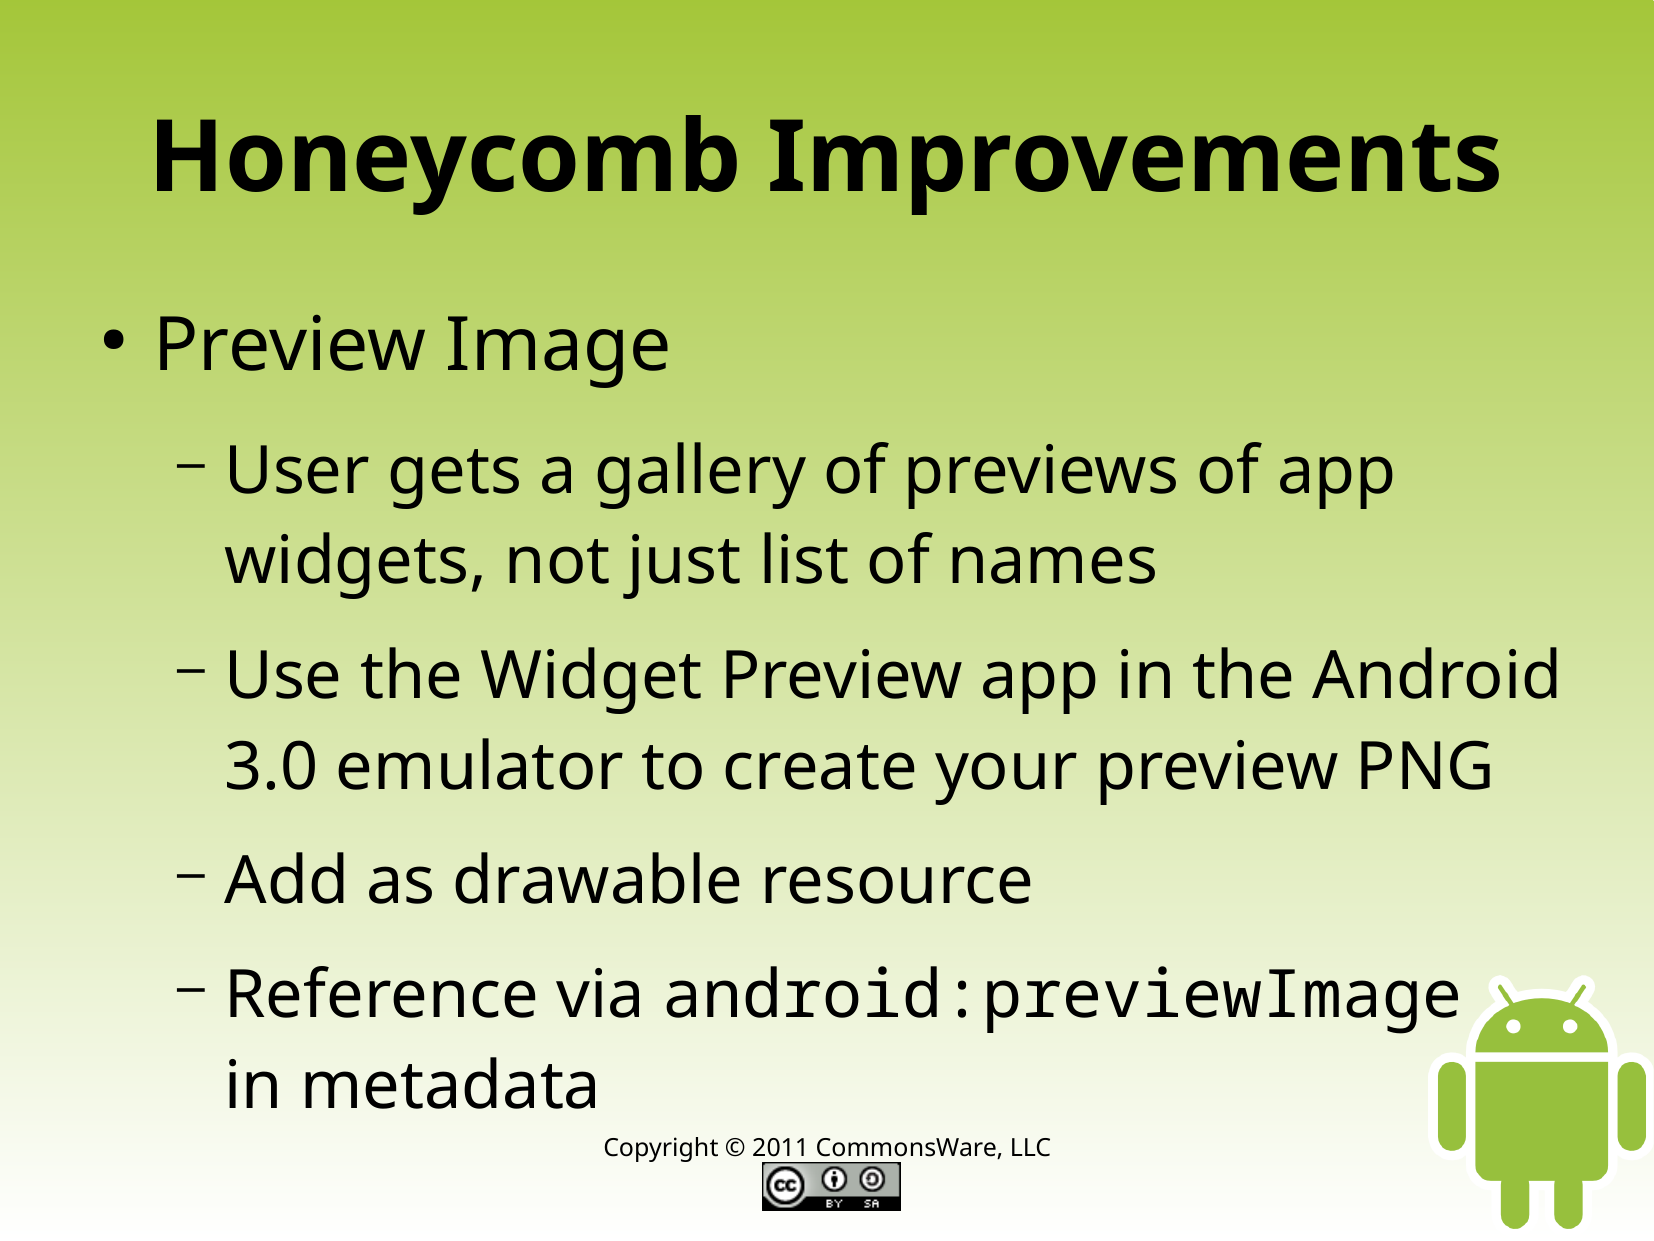

# Honeycomb Improvements
Preview Image
User gets a gallery of previews of app widgets, not just list of names
Use the Widget Preview app in the Android 3.0 emulator to create your preview PNG
Add as drawable resource
Reference via android:previewImage
in metadata